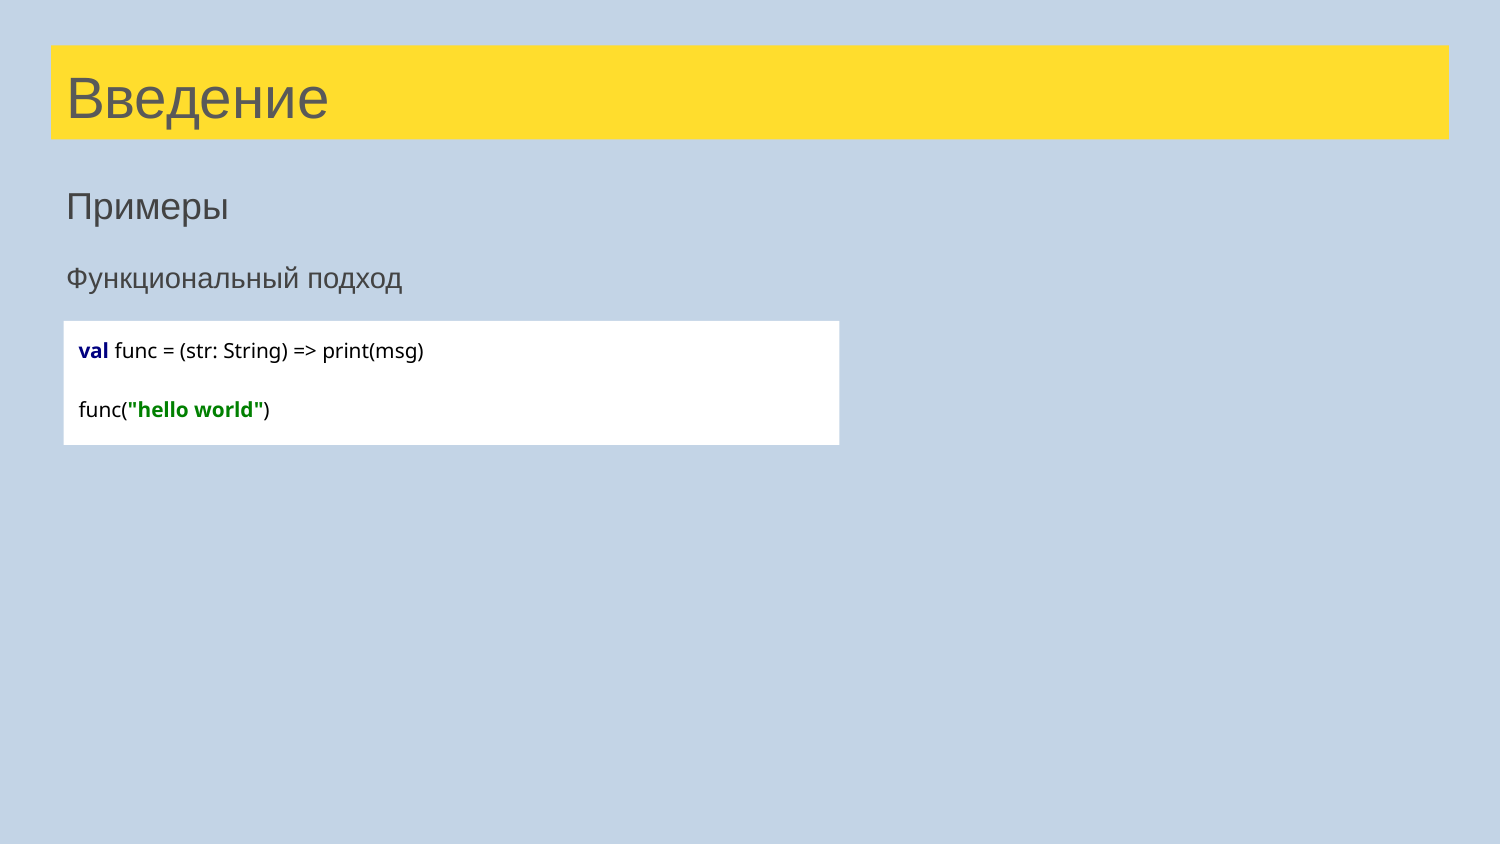

# Введение
Примеры
Функциональный подход
val func = (str: String) => print(msg)
func("hello world")